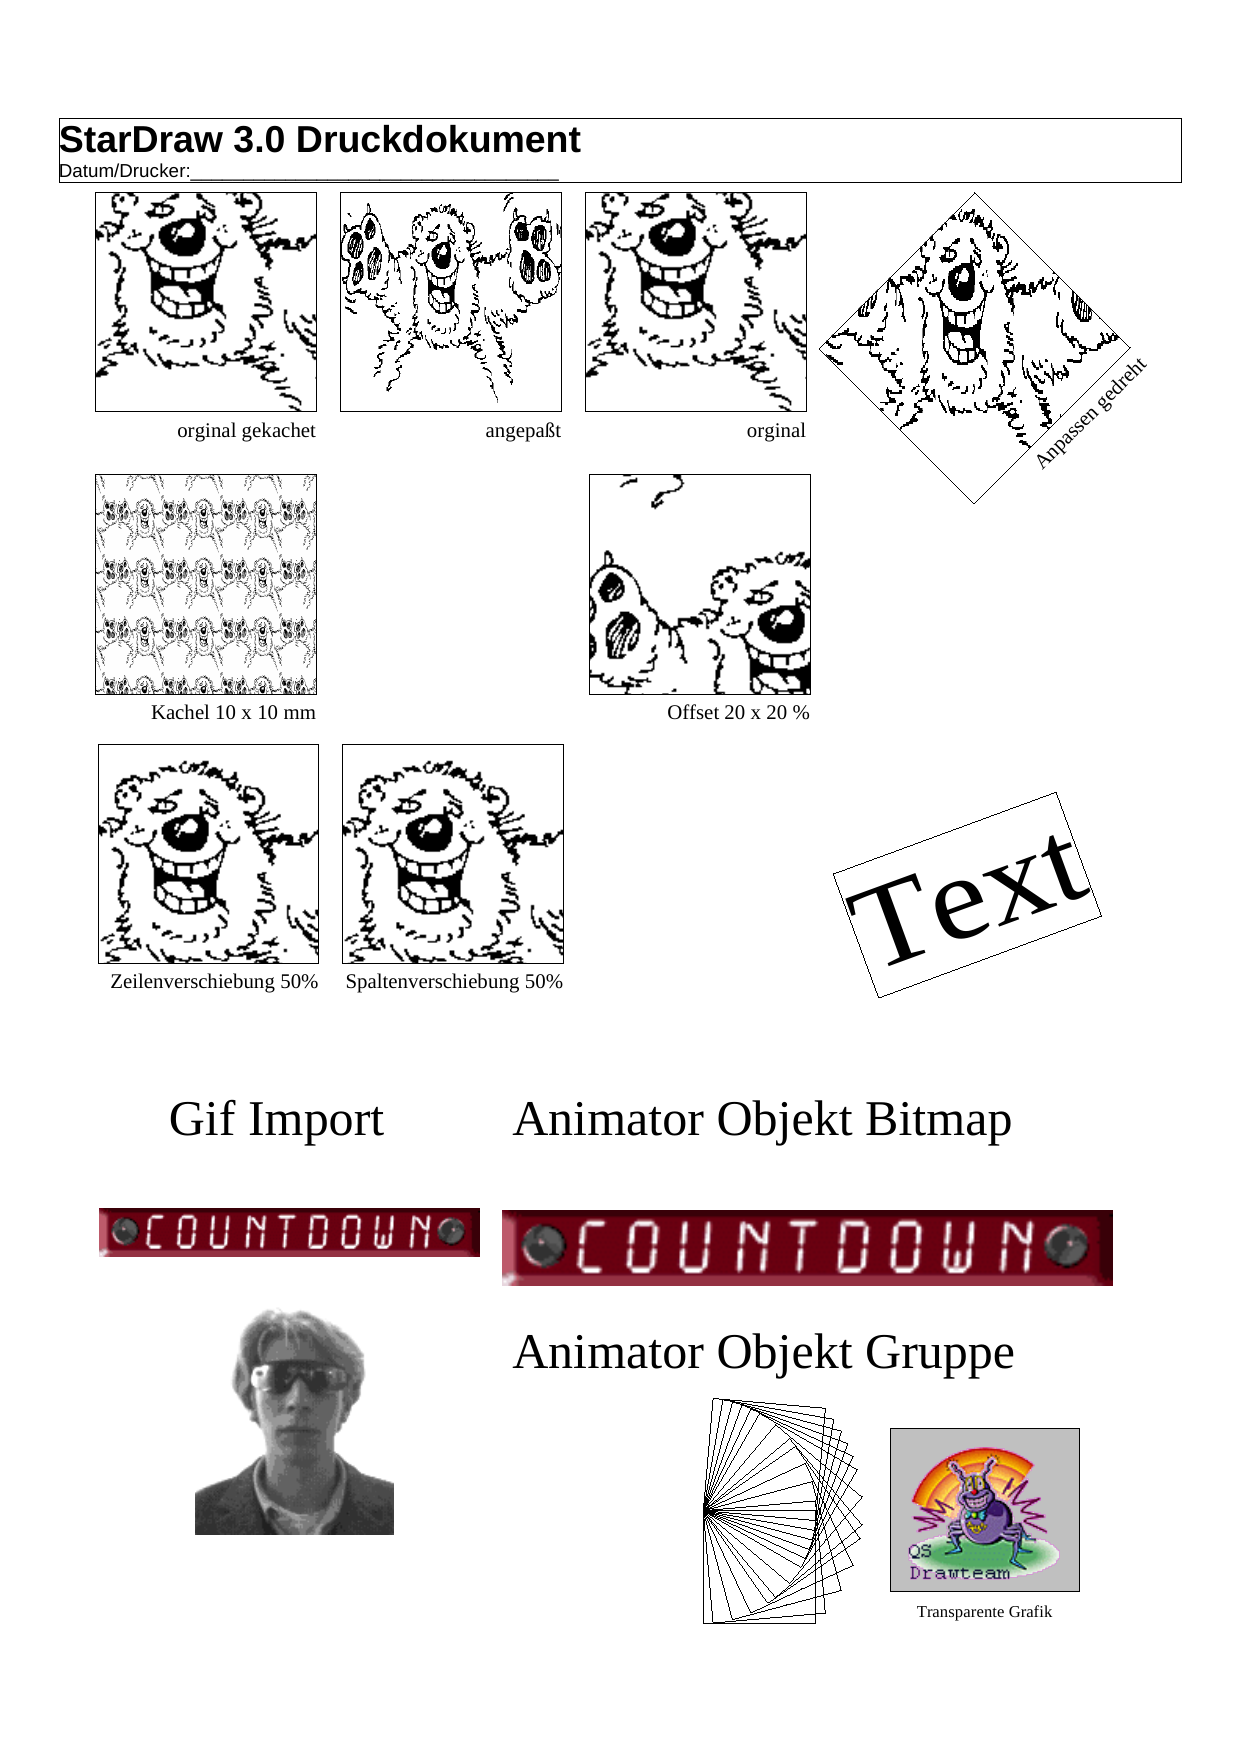

orginal gekachet
angepaßt
orginal
Anpassen gedreht
Kachel 10 x 10 mm
Offset 20 x 20 %
Zeilenverschiebung 50%
Spaltenverschiebung 50%
Text
Gif Import
Animator Objekt Bitmap
Animator Objekt Gruppe
Transparente Grafik